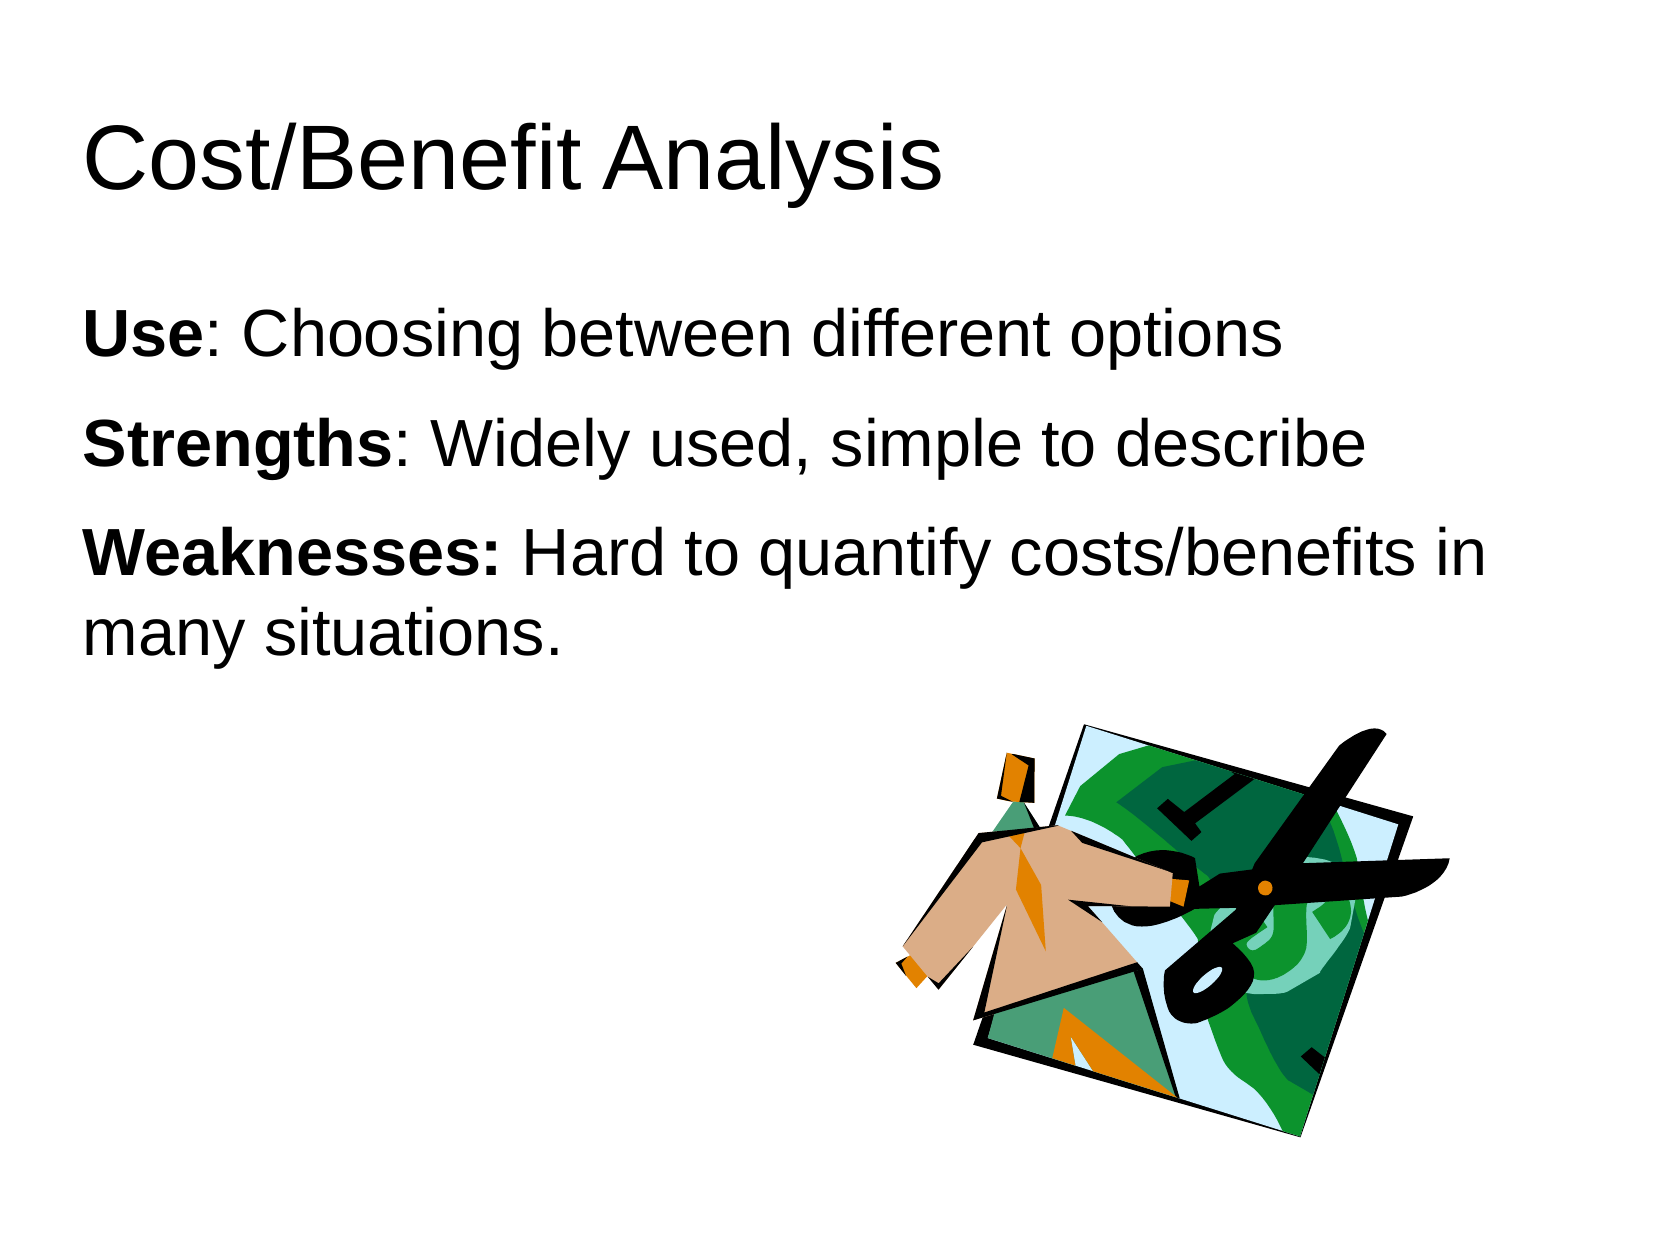

# Cost/Benefit Analysis
Use: Choosing between different options
Strengths: Widely used, simple to describe
Weaknesses: Hard to quantify costs/benefits in many situations.